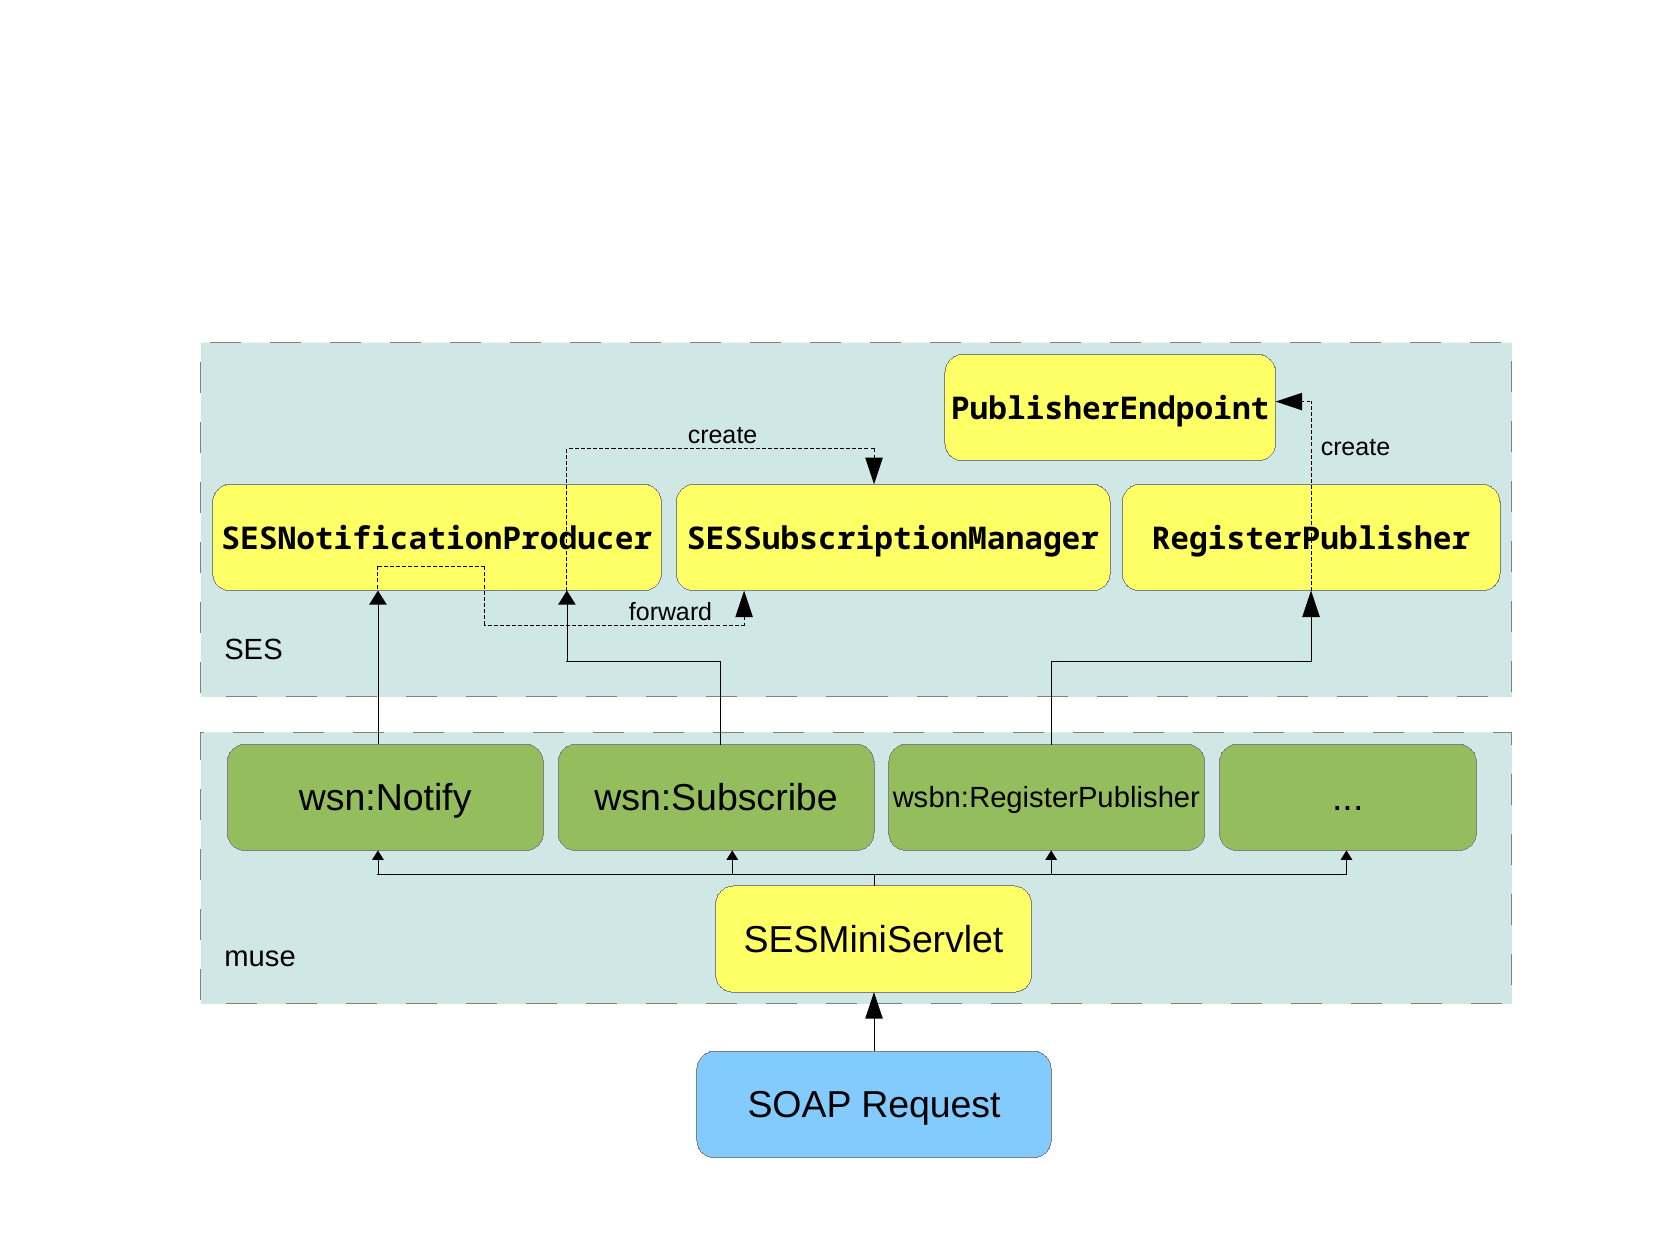

PublisherEndpoint
create
create
SESNotificationProducer
SESSubscriptionManager
RegisterPublisher
forward
SES
wsn:Notify
wsn:Subscribe
wsbn:RegisterPublisher
...
SESMiniServlet
muse
SOAP Request